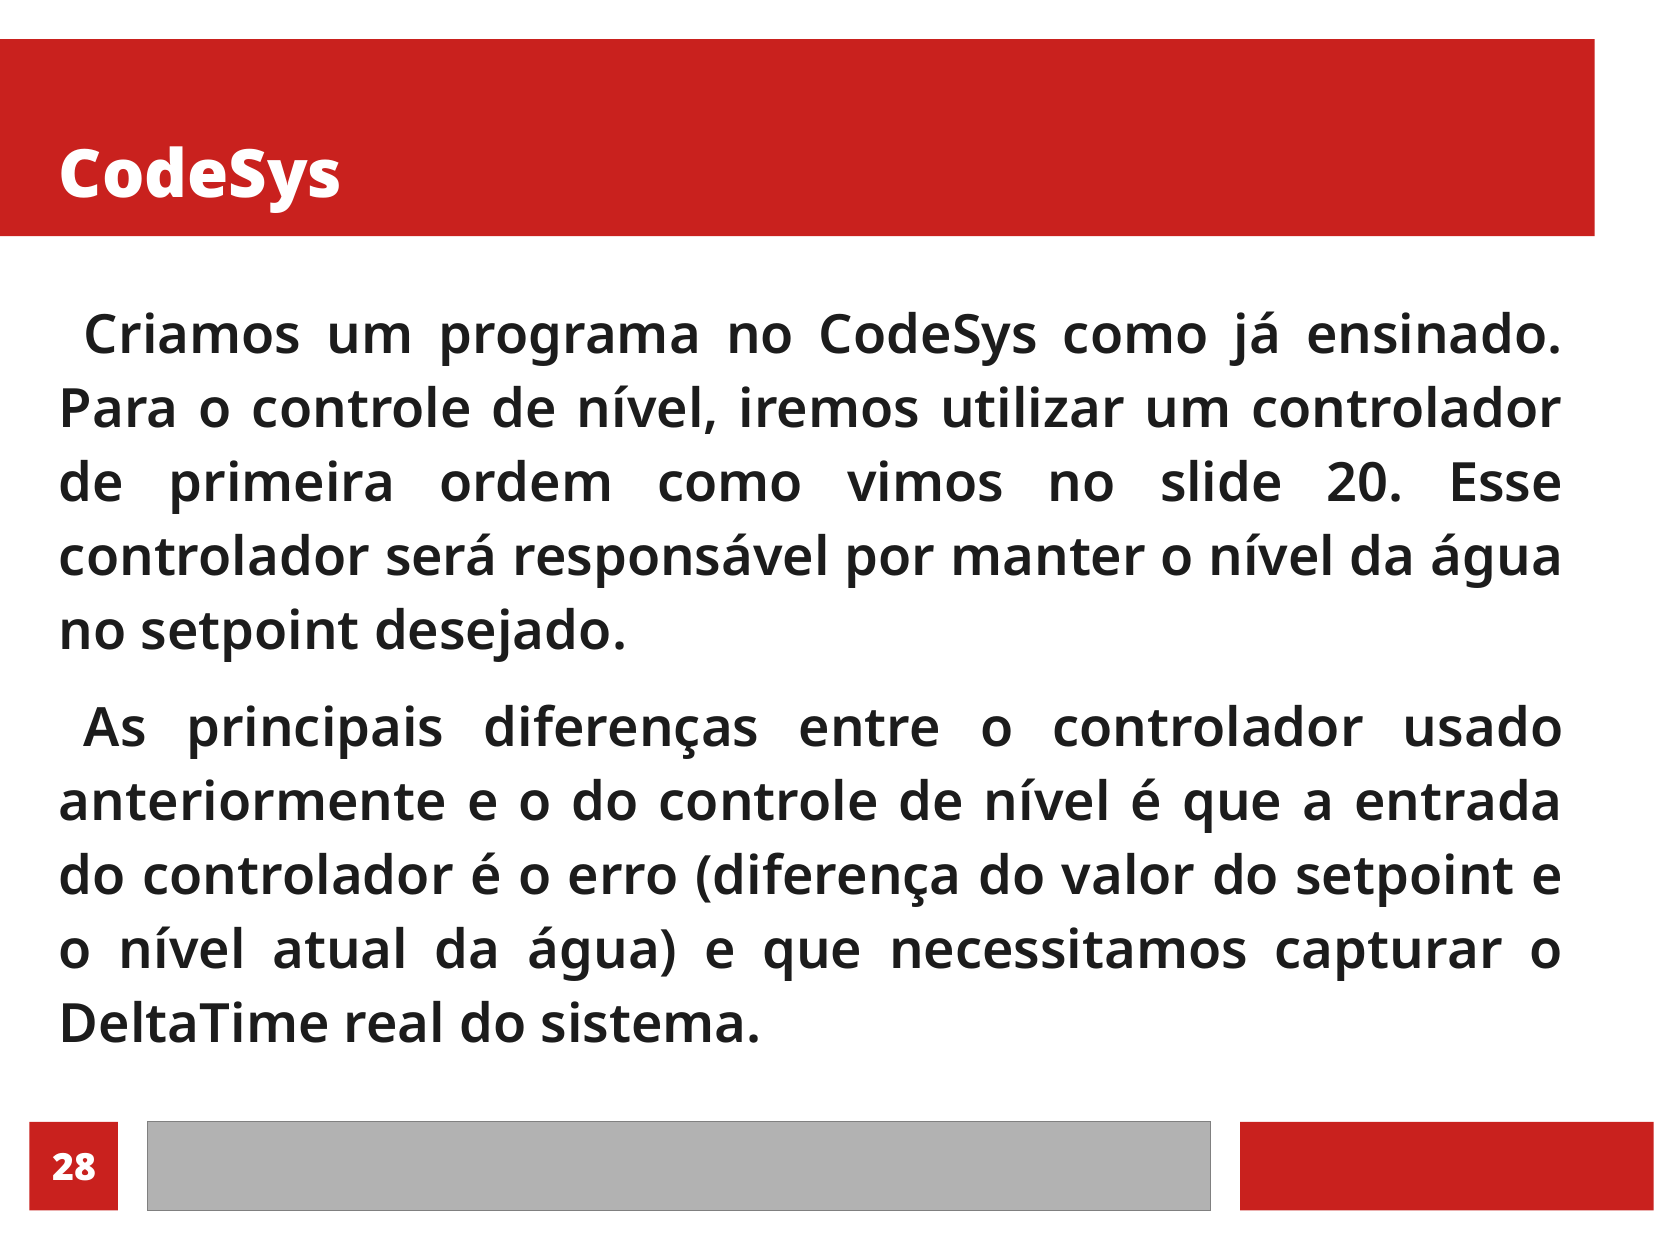

# CodeSys
Criamos um programa no CodeSys como já ensinado. Para o controle de nível, iremos utilizar um controlador de primeira ordem como vimos no slide 20. Esse controlador será responsável por manter o nível da água no setpoint desejado.
As principais diferenças entre o controlador usado anteriormente e o do controle de nível é que a entrada do controlador é o erro (diferença do valor do setpoint e o nível atual da água) e que necessitamos capturar o DeltaTime real do sistema.
28